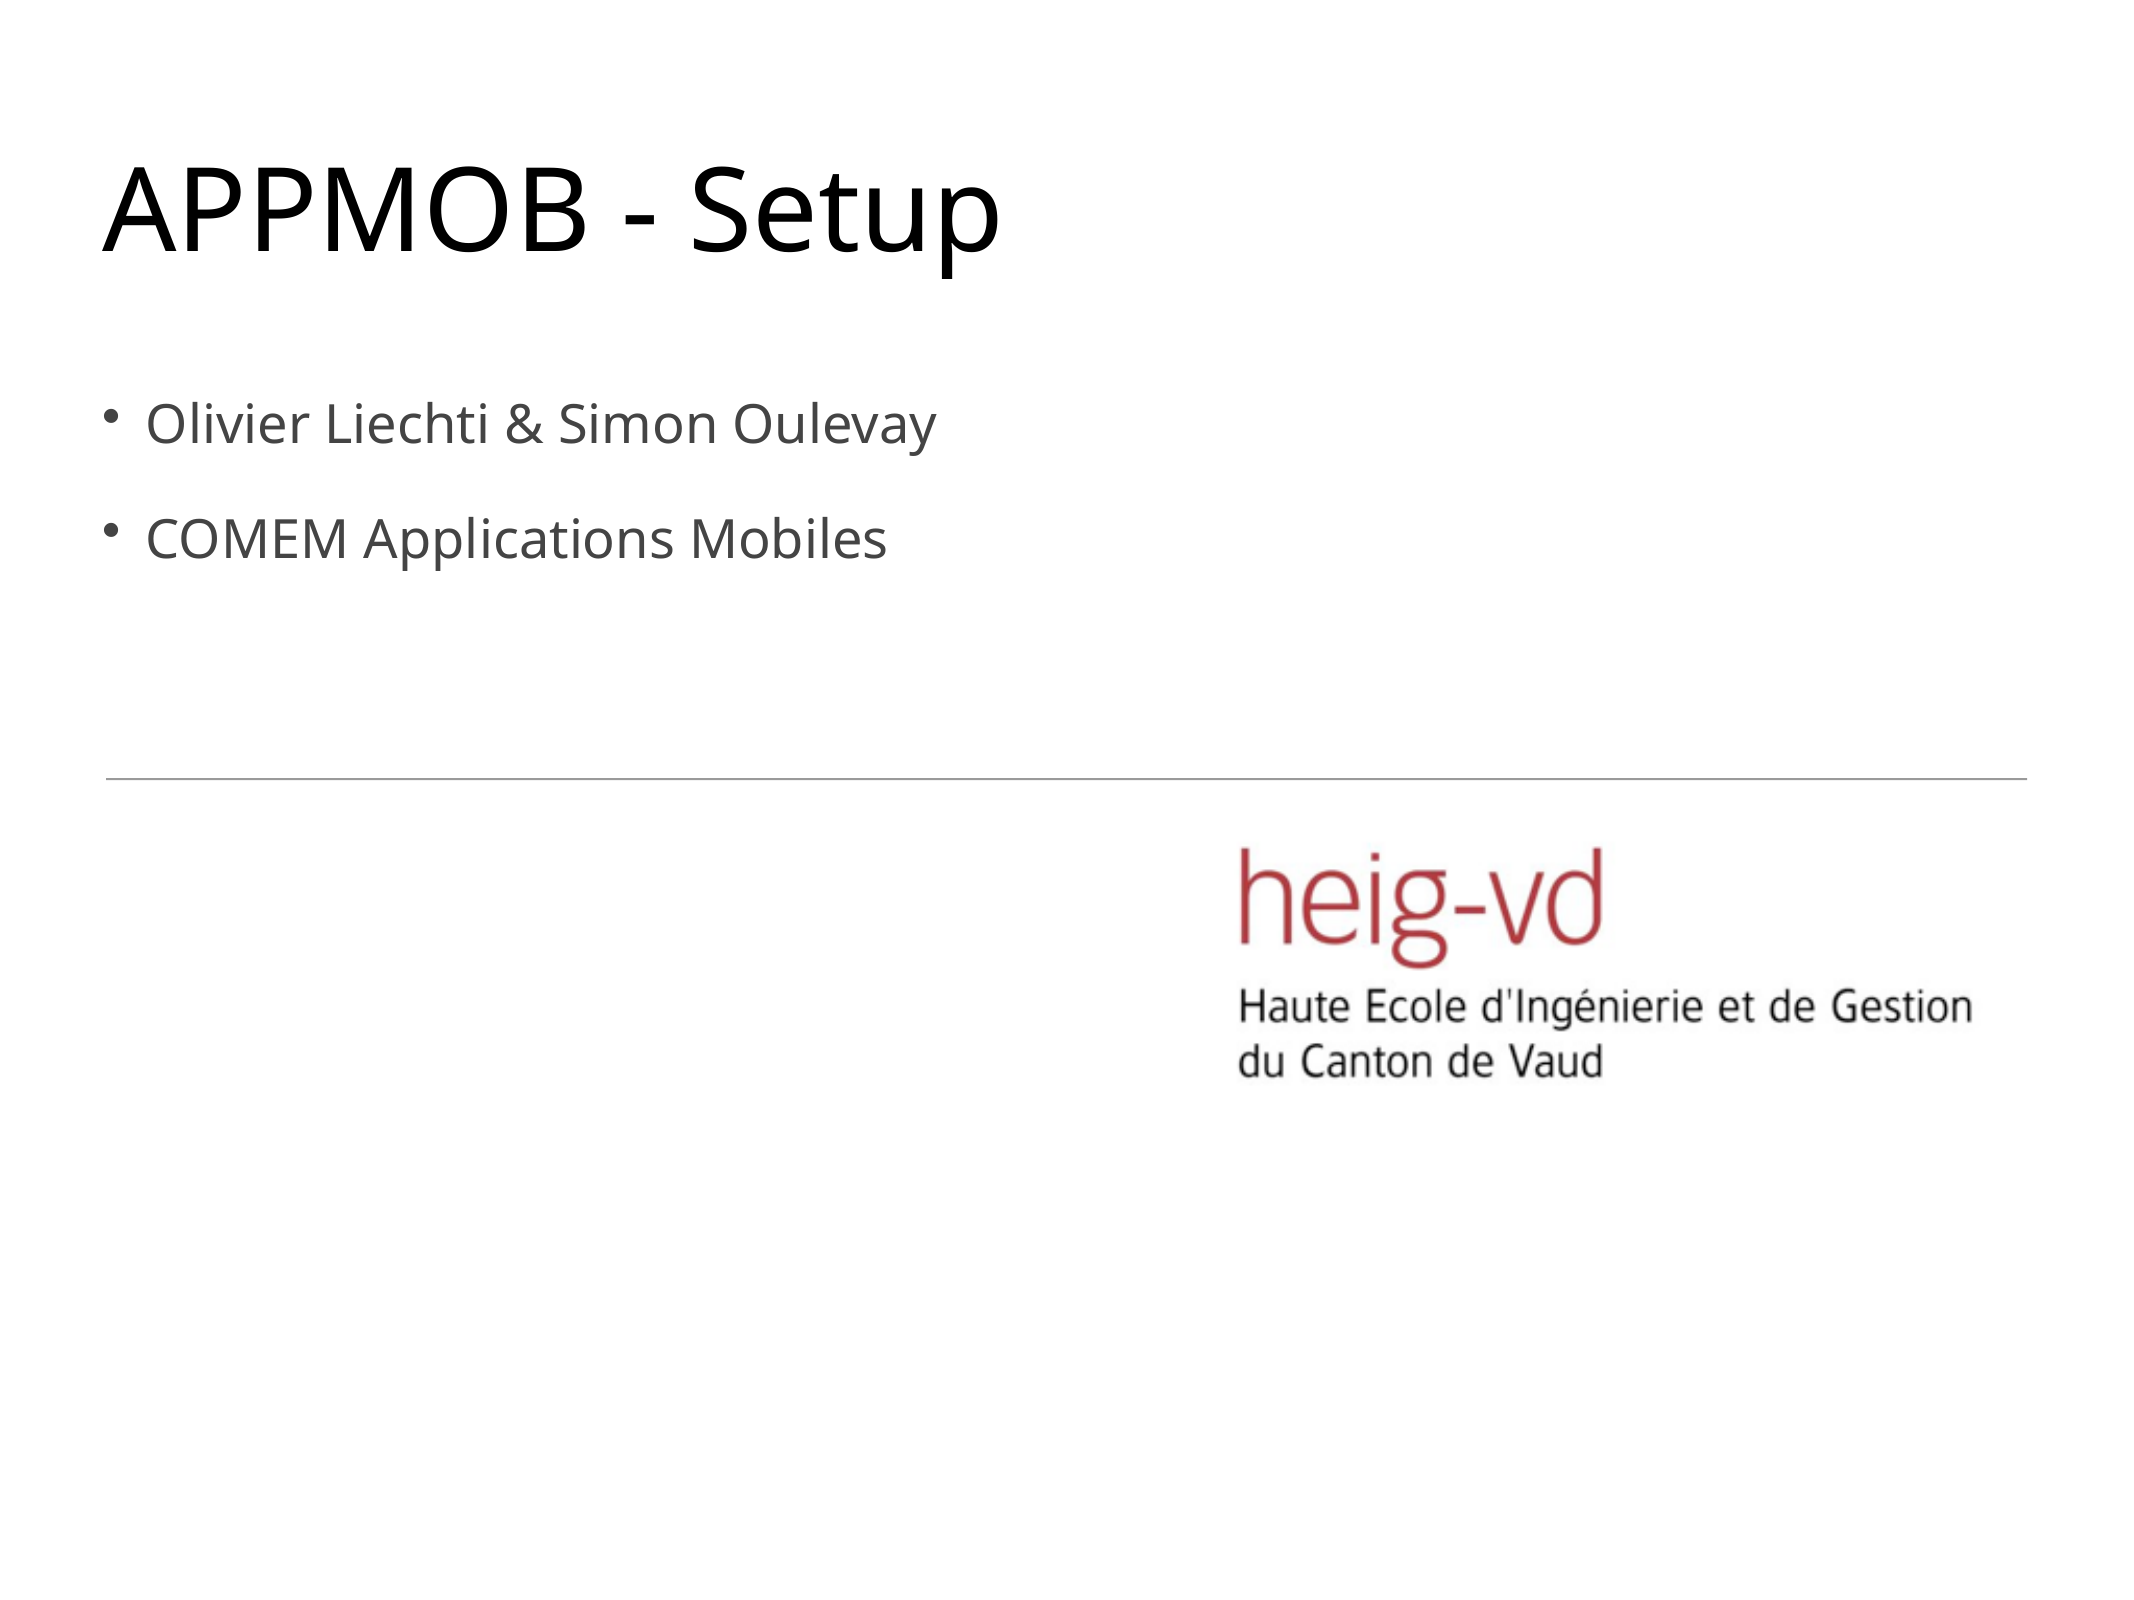

# APPMOB - Setup
Olivier Liechti & Simon Oulevay
COMEM Applications Mobiles